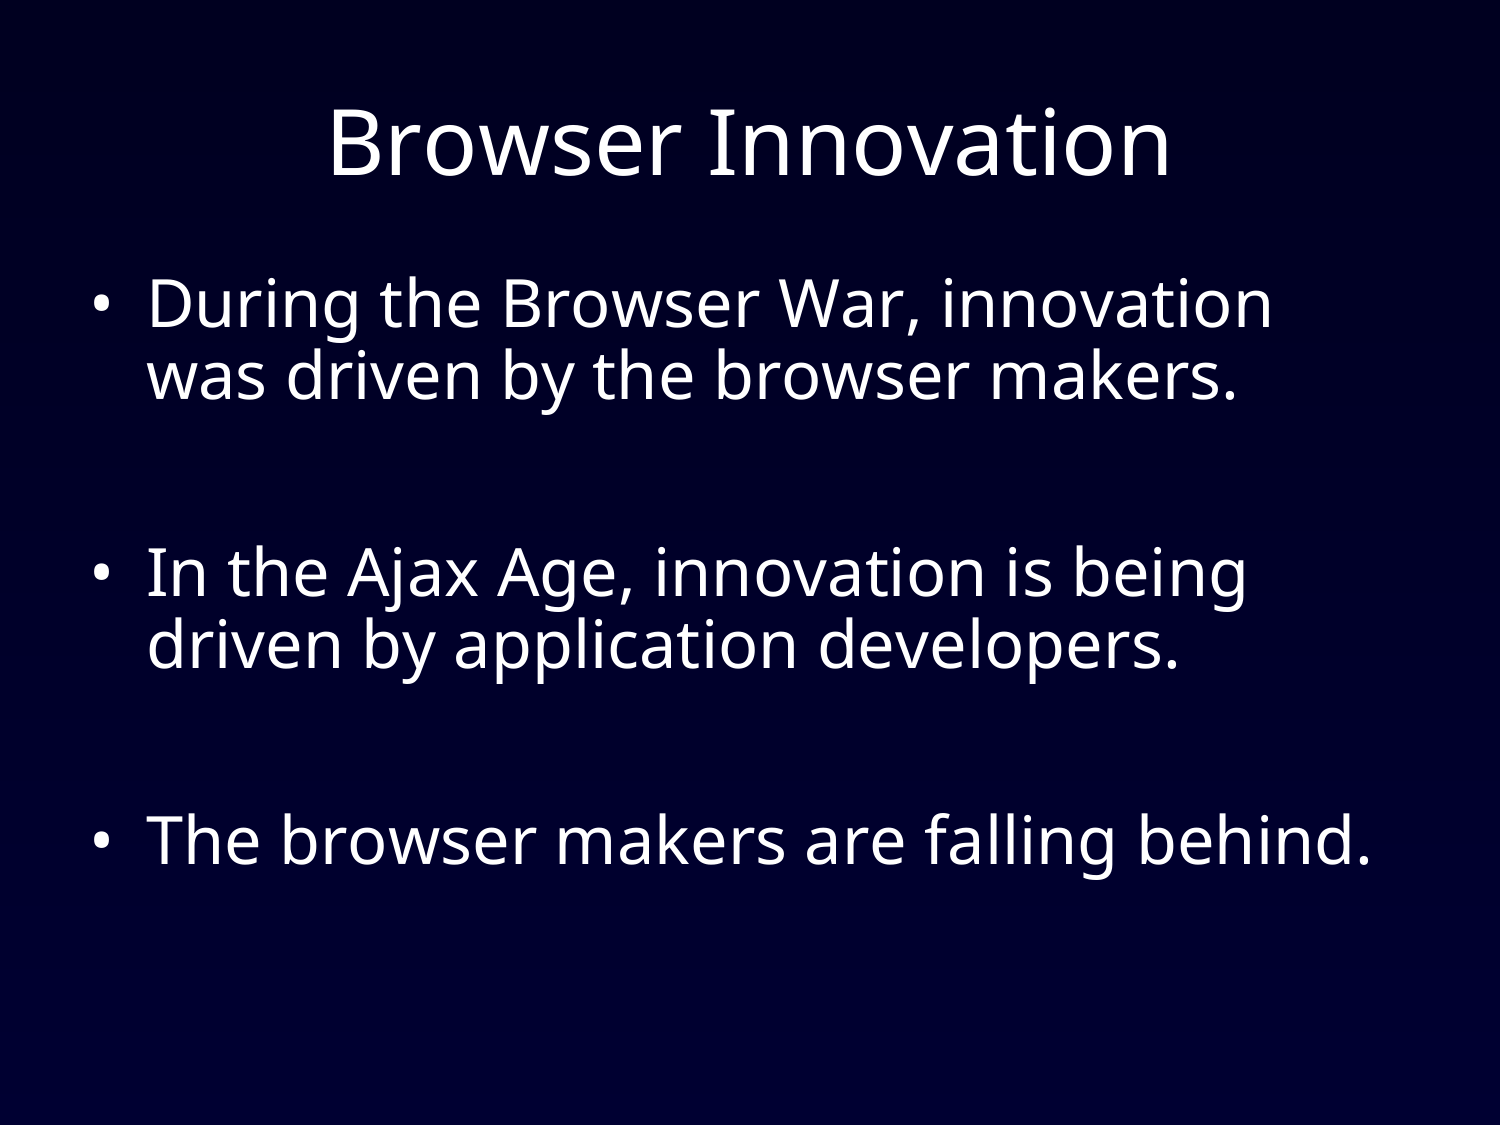

# Browser Innovation
During the Browser War, innovation was driven by the browser makers.
In the Ajax Age, innovation is being driven by application developers.
The browser makers are falling behind.